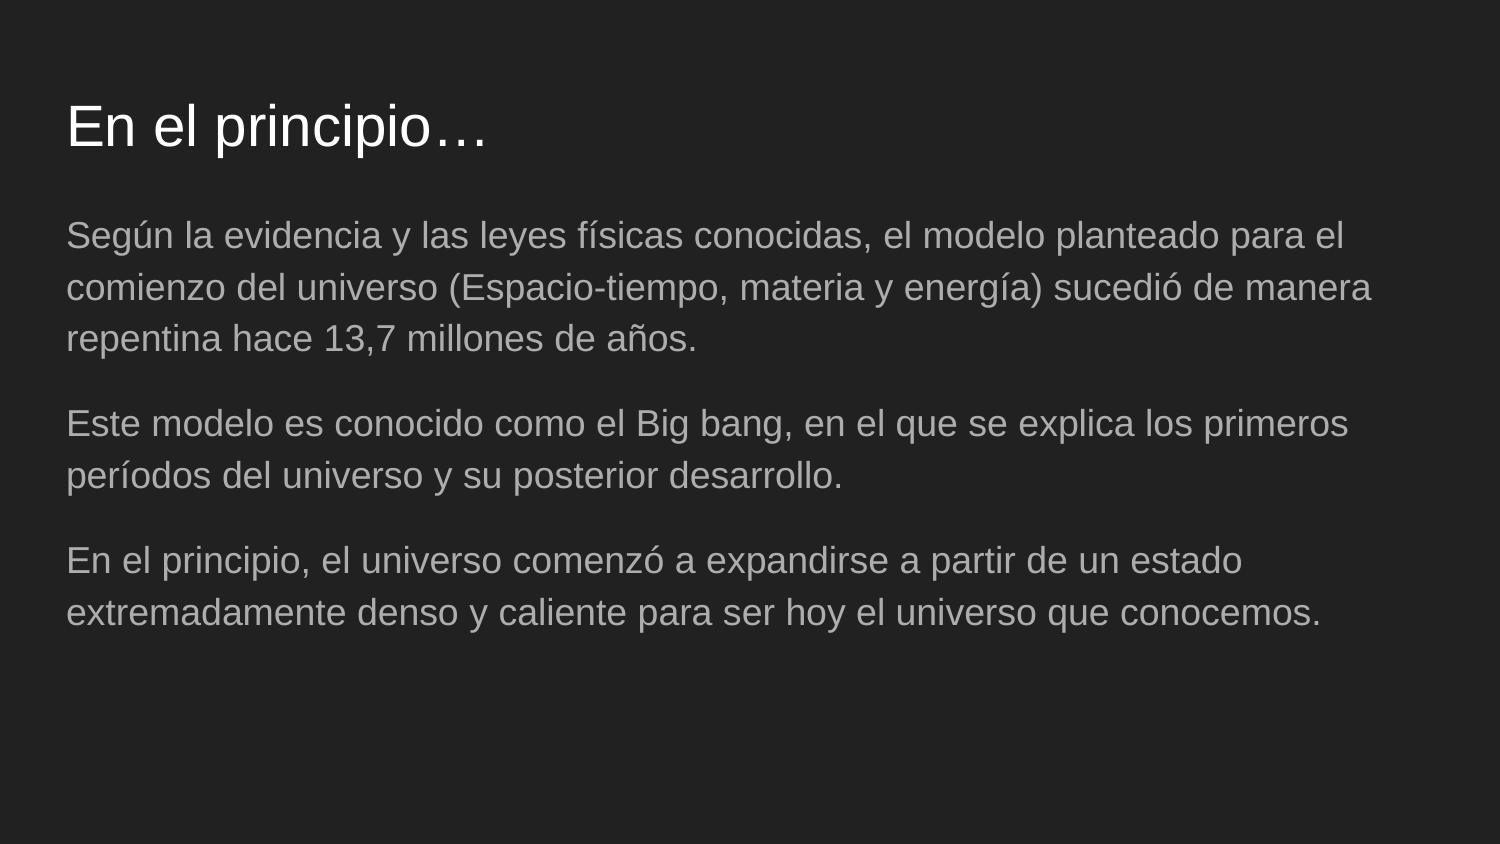

# En el principio…
Según la evidencia y las leyes físicas conocidas, el modelo planteado para el comienzo del universo (Espacio-tiempo, materia y energía) sucedió de manera repentina hace 13,7 millones de años.
Este modelo es conocido como el Big bang, en el que se explica los primeros períodos del universo y su posterior desarrollo.
En el principio, el universo comenzó a expandirse a partir de un estado extremadamente denso y caliente para ser hoy el universo que conocemos.